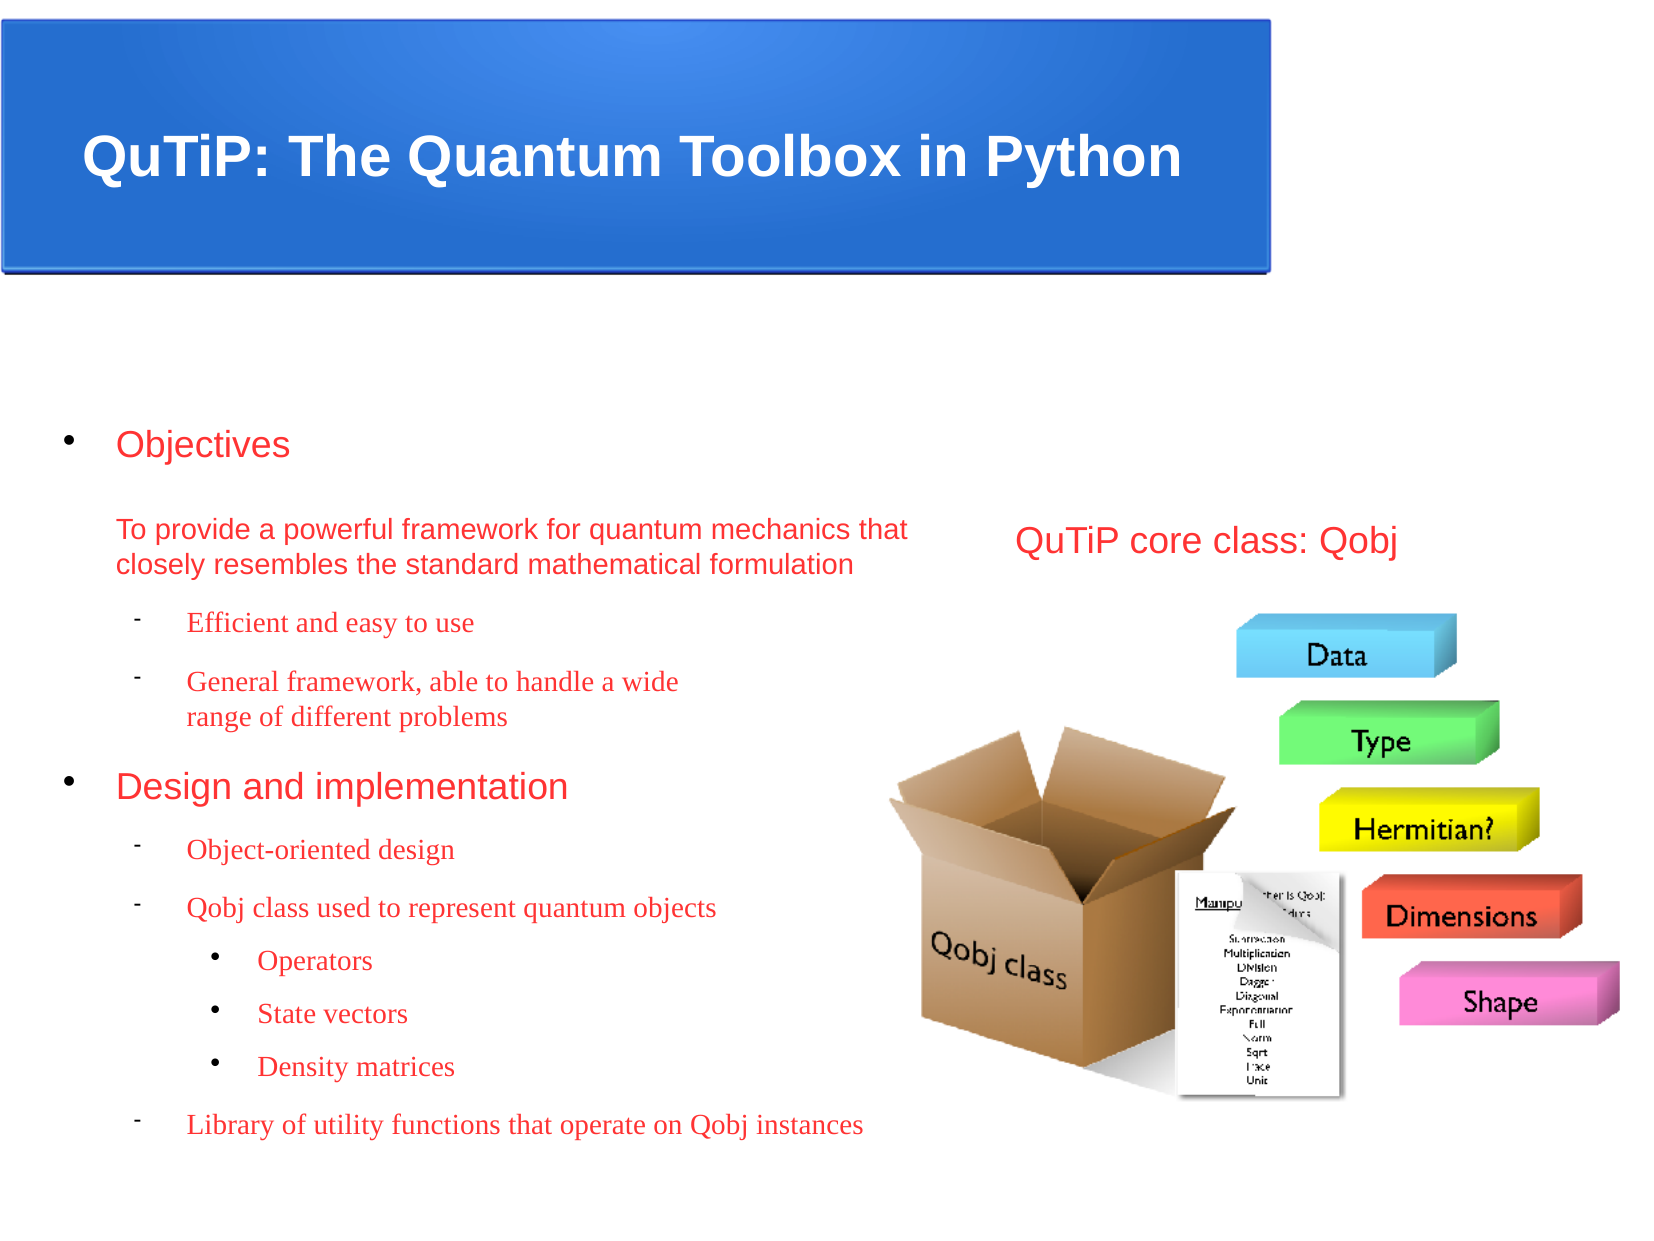

QuTiP: The Quantum Toolbox in Python
Objectives
To provide a powerful framework for quantum mechanics that closely resembles the standard mathematical formulation
Efficient and easy to use
General framework, able to handle a wide
range of different problems
Design and implementation
Object-oriented design
Qobj class used to represent quantum objects
Operators
State vectors
Density matrices
Library of utility functions that operate on Qobj instances
QuTiP core class: Qobj